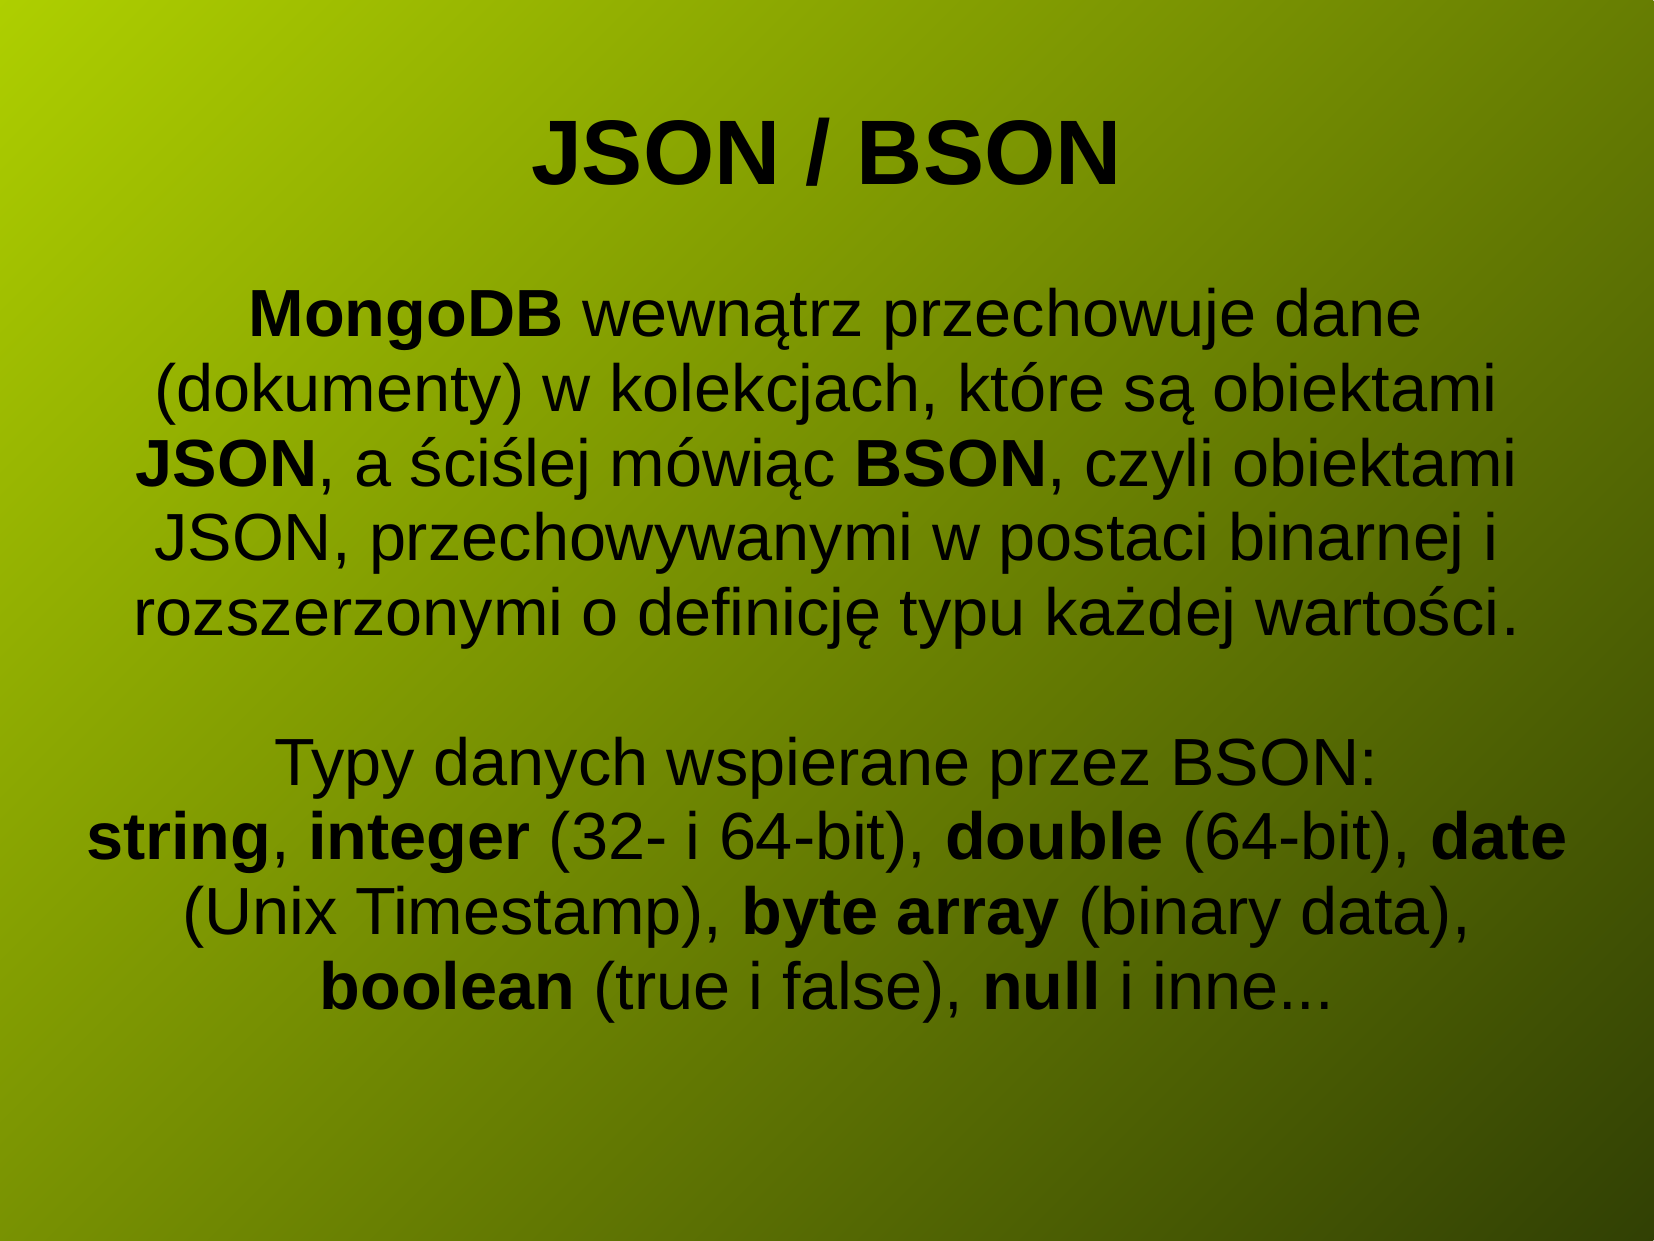

# JSON / BSON
 MongoDB wewnątrz przechowuje dane (dokumenty) w kolekcjach, które są obiektami JSON, a ściślej mówiąc BSON, czyli obiektami JSON, przechowywanymi w postaci binarnej i rozszerzonymi o definicję typu każdej wartości.
Typy danych wspierane przez BSON:
string, integer (32- i 64-bit), double (64-bit), date (Unix Timestamp), byte array (binary data), boolean (true i false), null i inne...